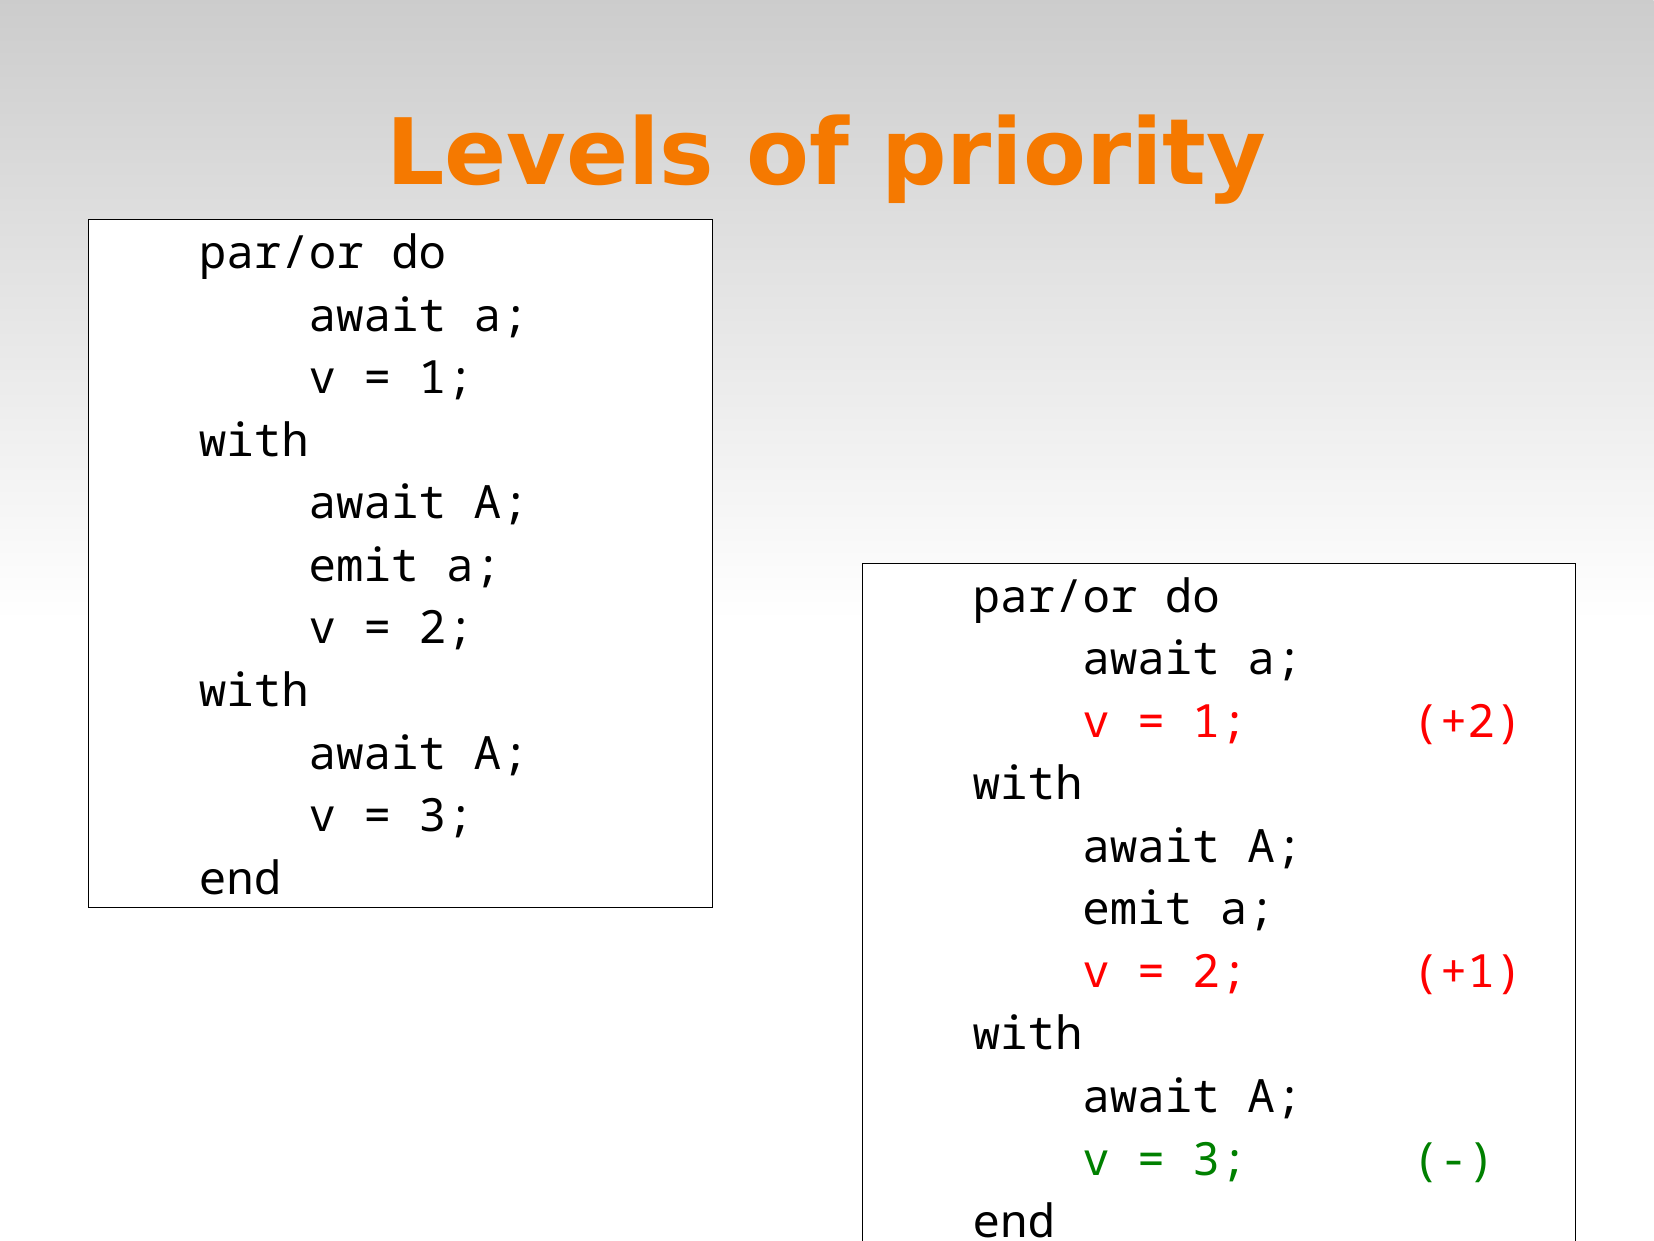

# Levels of priority
 par/or do
 await a;
 v = 1;
 with
 await A;
 emit a;
 v = 2;
 with
 await A;
 v = 3;
 end
 par/or do
 await a;
 v = 1; (+2)
 with
 await A;
 emit a;
 v = 2; (+1)
 with
 await A;
 v = 3; (-)
 end